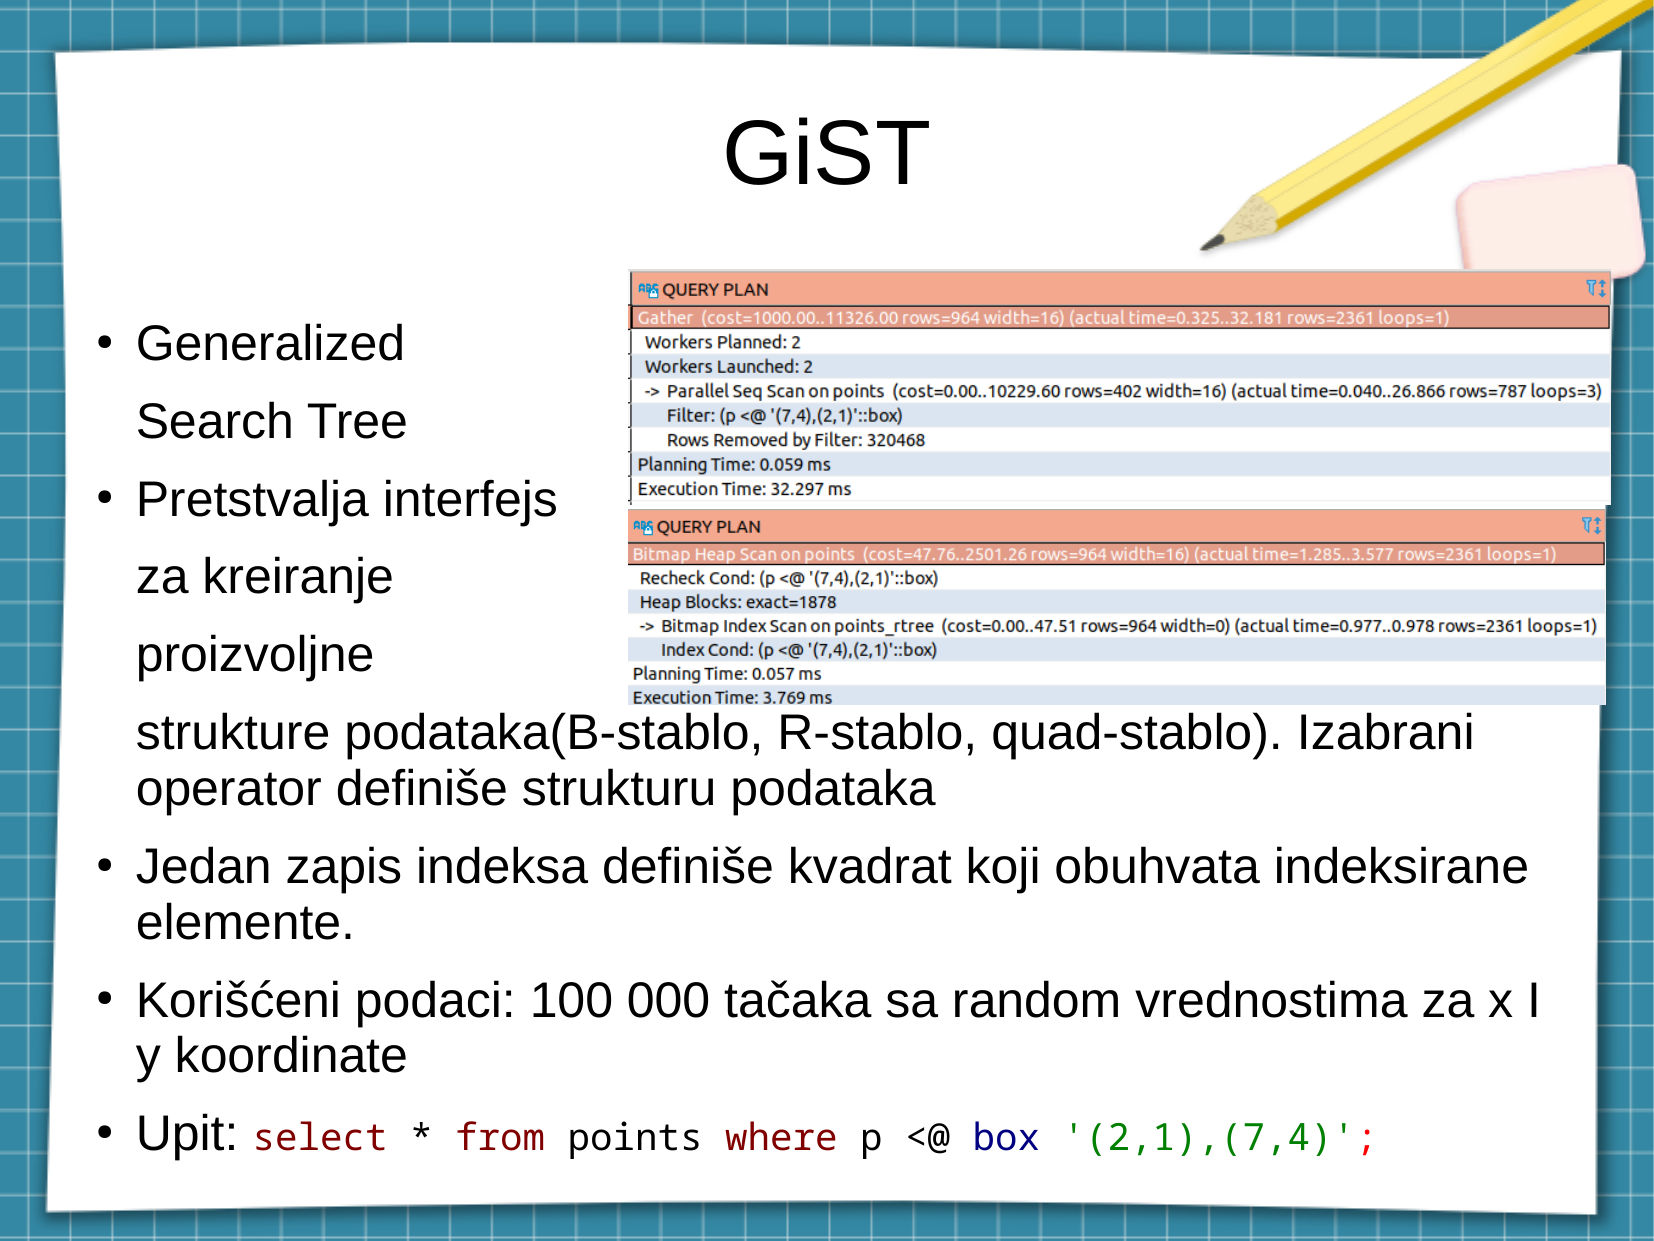

# GiST
Generalized
Search Tree
Pretstvalja interfejs
za kreiranje
proizvoljne
strukture podataka(B-stablo, R-stablo, quad-stablo). Izabrani operator definiše strukturu podataka
Jedan zapis indeksa definiše kvadrat koji obuhvata indeksirane elemente.
Korišćeni podaci: 100 000 tačaka sa random vrednostima za x I y koordinate
Upit: select * from points where p <@ box '(2,1),(7,4)';